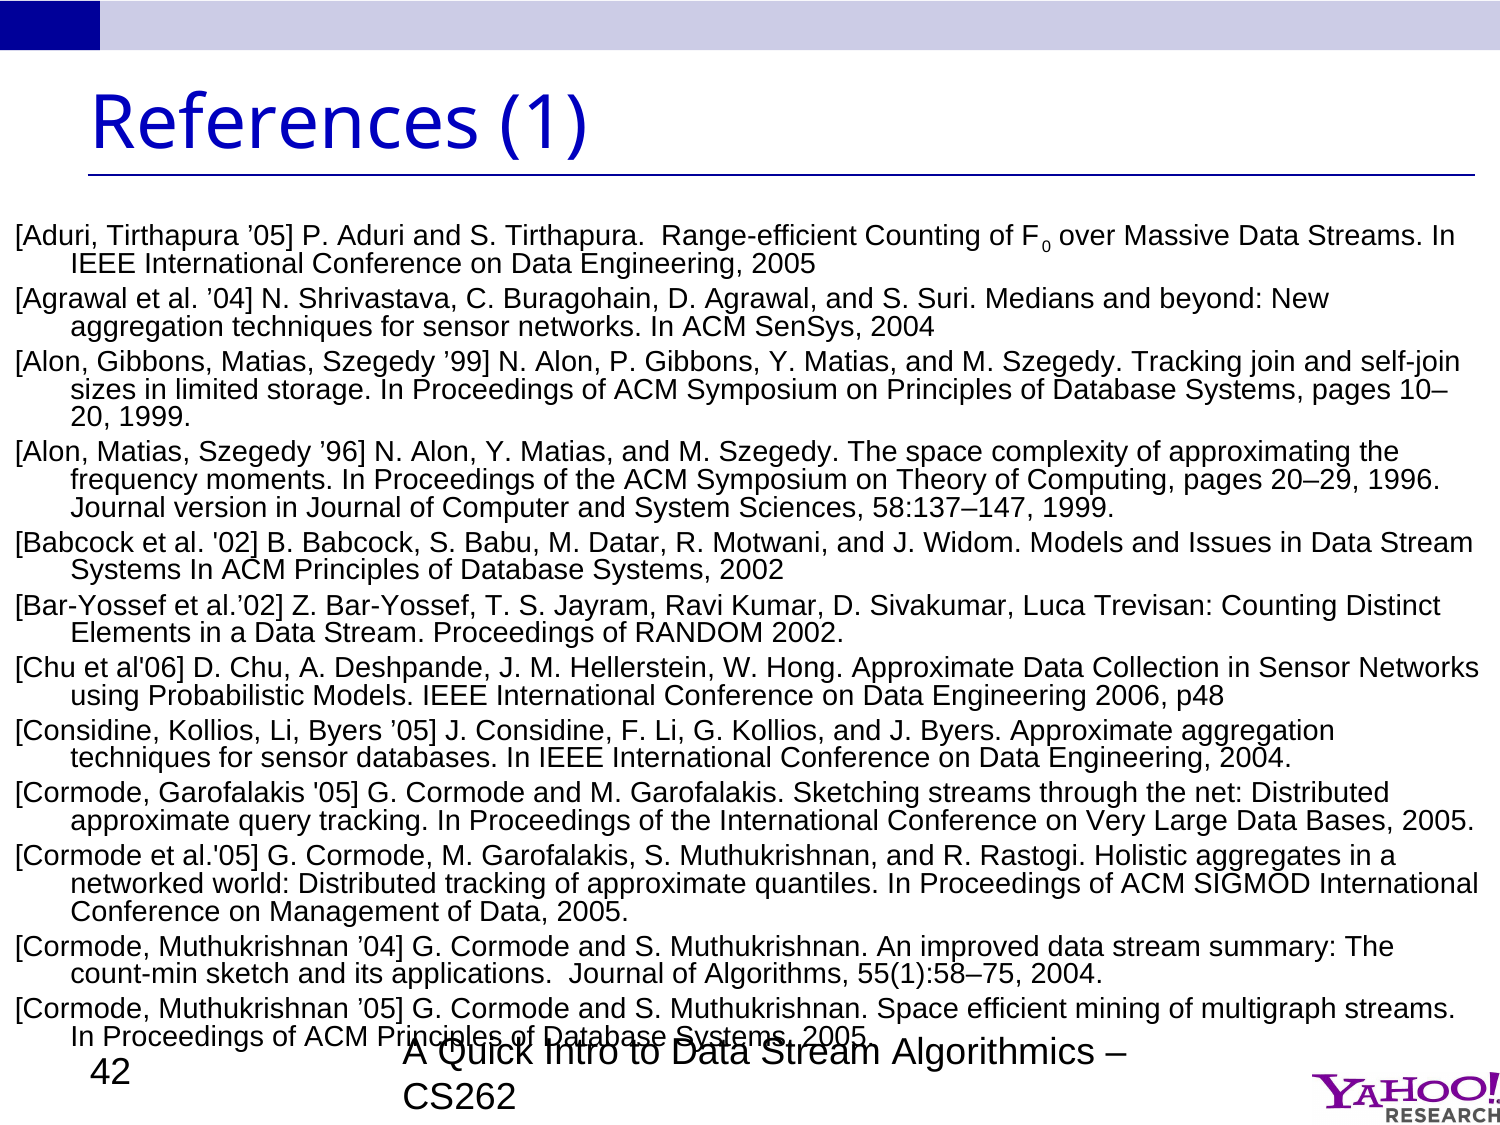

# References (1)
[Aduri, Tirthapura ’05] P. Aduri and S. Tirthapura. Range-efficient Counting of F0 over Massive Data Streams. In IEEE International Conference on Data Engineering, 2005
[Agrawal et al. ’04] N. Shrivastava, C. Buragohain, D. Agrawal, and S. Suri. Medians and beyond: New aggregation techniques for sensor networks. In ACM SenSys, 2004
[Alon, Gibbons, Matias, Szegedy ’99] N. Alon, P. Gibbons, Y. Matias, and M. Szegedy. Tracking join and self-join sizes in limited storage. In Proceedings of ACM Symposium on Principles of Database Systems, pages 10–20, 1999.
[Alon, Matias, Szegedy ’96] N. Alon, Y. Matias, and M. Szegedy. The space complexity of approximating the frequency moments. In Proceedings of the ACM Symposium on Theory of Computing, pages 20–29, 1996. Journal version in Journal of Computer and System Sciences, 58:137–147, 1999.
[Babcock et al. '02] B. Babcock, S. Babu, M. Datar, R. Motwani, and J. Widom. Models and Issues in Data Stream Systems In ACM Principles of Database Systems, 2002
[Bar-Yossef et al.’02] Z. Bar-Yossef, T. S. Jayram, Ravi Kumar, D. Sivakumar, Luca Trevisan: Counting Distinct Elements in a Data Stream. Proceedings of RANDOM 2002.
[Chu et al'06] D. Chu, A. Deshpande, J. M. Hellerstein, W. Hong. Approximate Data Collection in Sensor Networks using Probabilistic Models. IEEE International Conference on Data Engineering 2006, p48
[Considine, Kollios, Li, Byers ’05] J. Considine, F. Li, G. Kollios, and J. Byers. Approximate aggregation techniques for sensor databases. In IEEE International Conference on Data Engineering, 2004.
[Cormode, Garofalakis '05] G. Cormode and M. Garofalakis. Sketching streams through the net: Distributed approximate query tracking. In Proceedings of the International Conference on Very Large Data Bases, 2005.
[Cormode et al.'05] G. Cormode, M. Garofalakis, S. Muthukrishnan, and R. Rastogi. Holistic aggregates in a networked world: Distributed tracking of approximate quantiles. In Proceedings of ACM SIGMOD International Conference on Management of Data, 2005.
[Cormode, Muthukrishnan ’04] G. Cormode and S. Muthukrishnan. An improved data stream summary: The count-min sketch and its applications. Journal of Algorithms, 55(1):58–75, 2004.
[Cormode, Muthukrishnan ’05] G. Cormode and S. Muthukrishnan. Space efficient mining of multigraph streams. In Proceedings of ACM Principles of Database Systems, 2005.
Fundamentals of Analyzing and Mining Data Streams
42